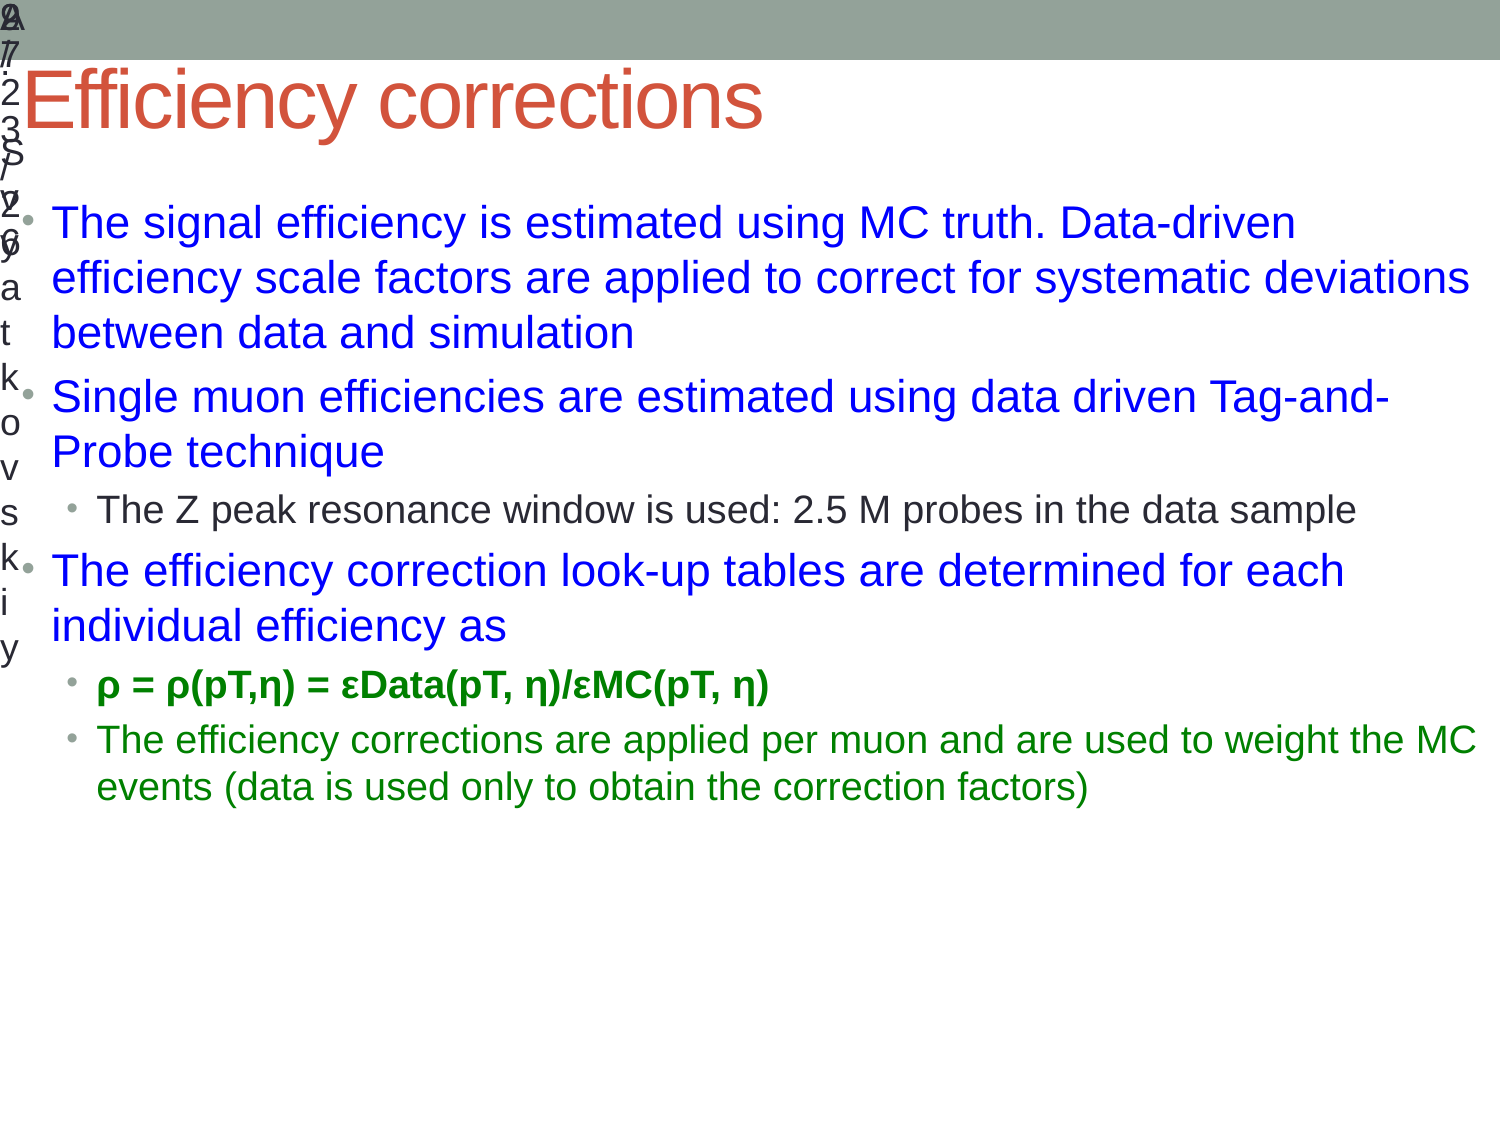

A. Svyatkovskiy
# Efficiency corrections
The signal efficiency is estimated using MC truth. Data-driven efficiency scale factors are applied to correct for systematic deviations between data and simulation
Single muon efficiencies are estimated using data driven Tag-and-Probe technique
The Z peak resonance window is used: 2.5 M probes in the data sample
The efficiency correction look-up tables are determined for each individual efficiency as
ρ = ρ(pT,η) = εData(pT, η)/εMC(pT, η)
The efficiency corrections are applied per muon and are used to weight the MC events (data is used only to obtain the correction factors)